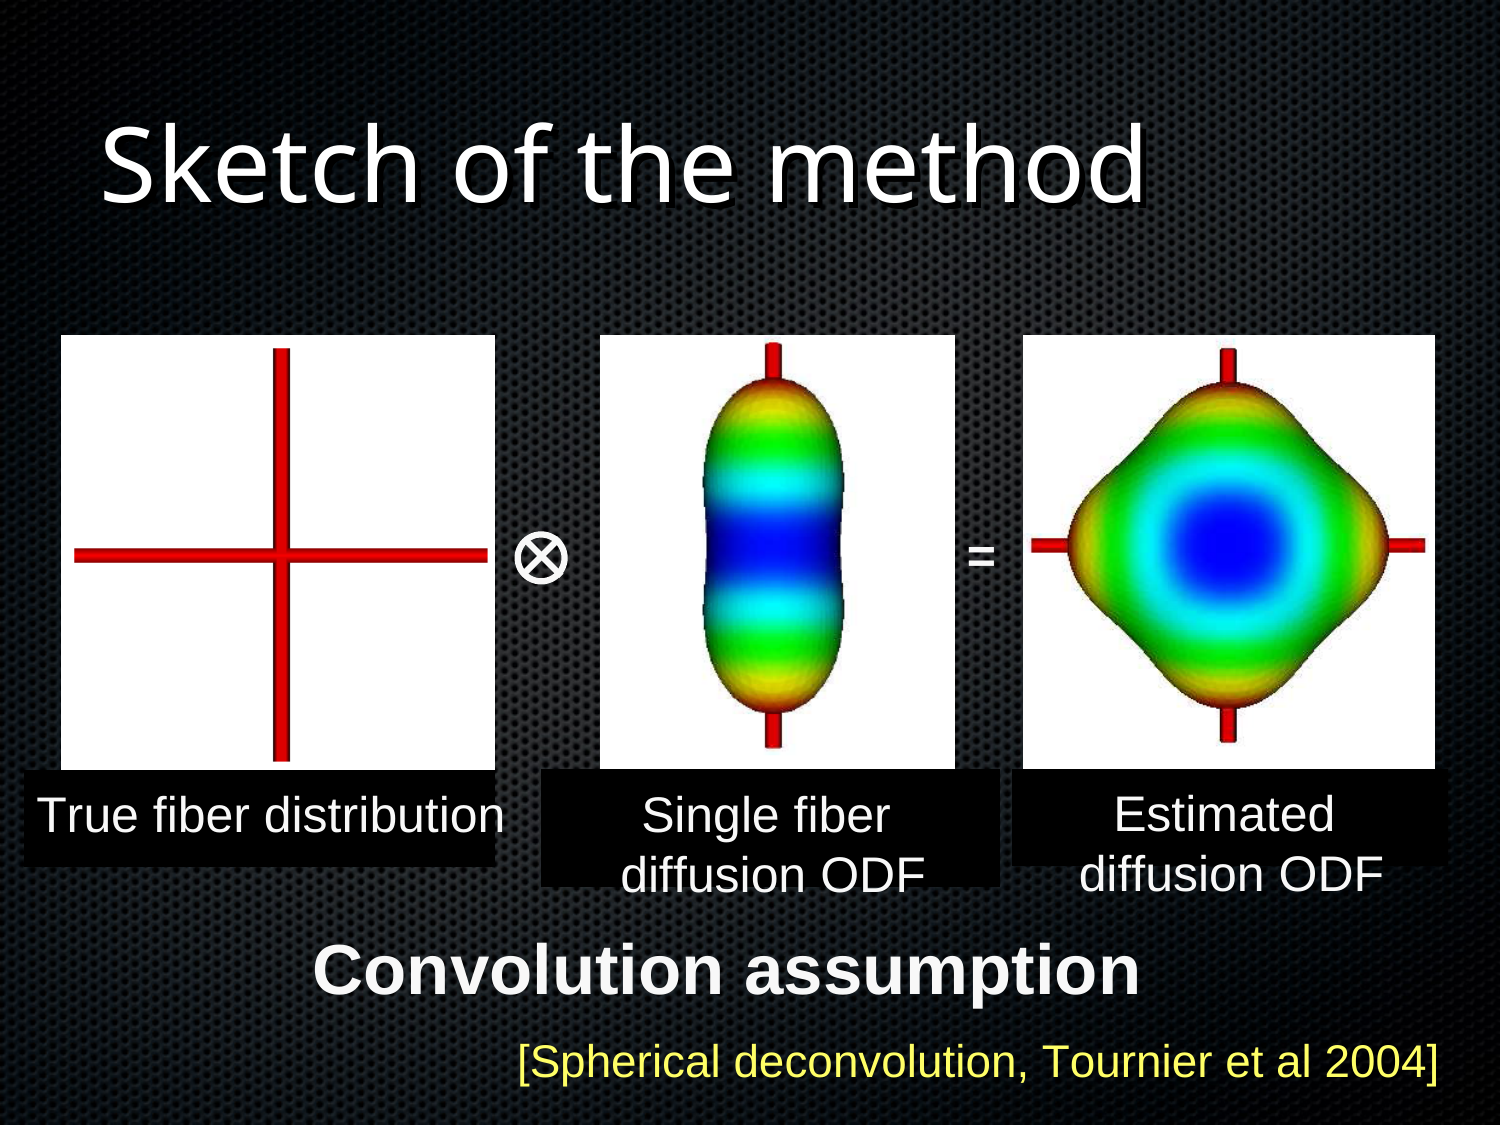

# Sketch of the method
True fiber distribution
Single fiber
diffusion ODF
Estimated
diffusion ODF
=
Convolution assumption
[Spherical deconvolution, Tournier et al 2004]